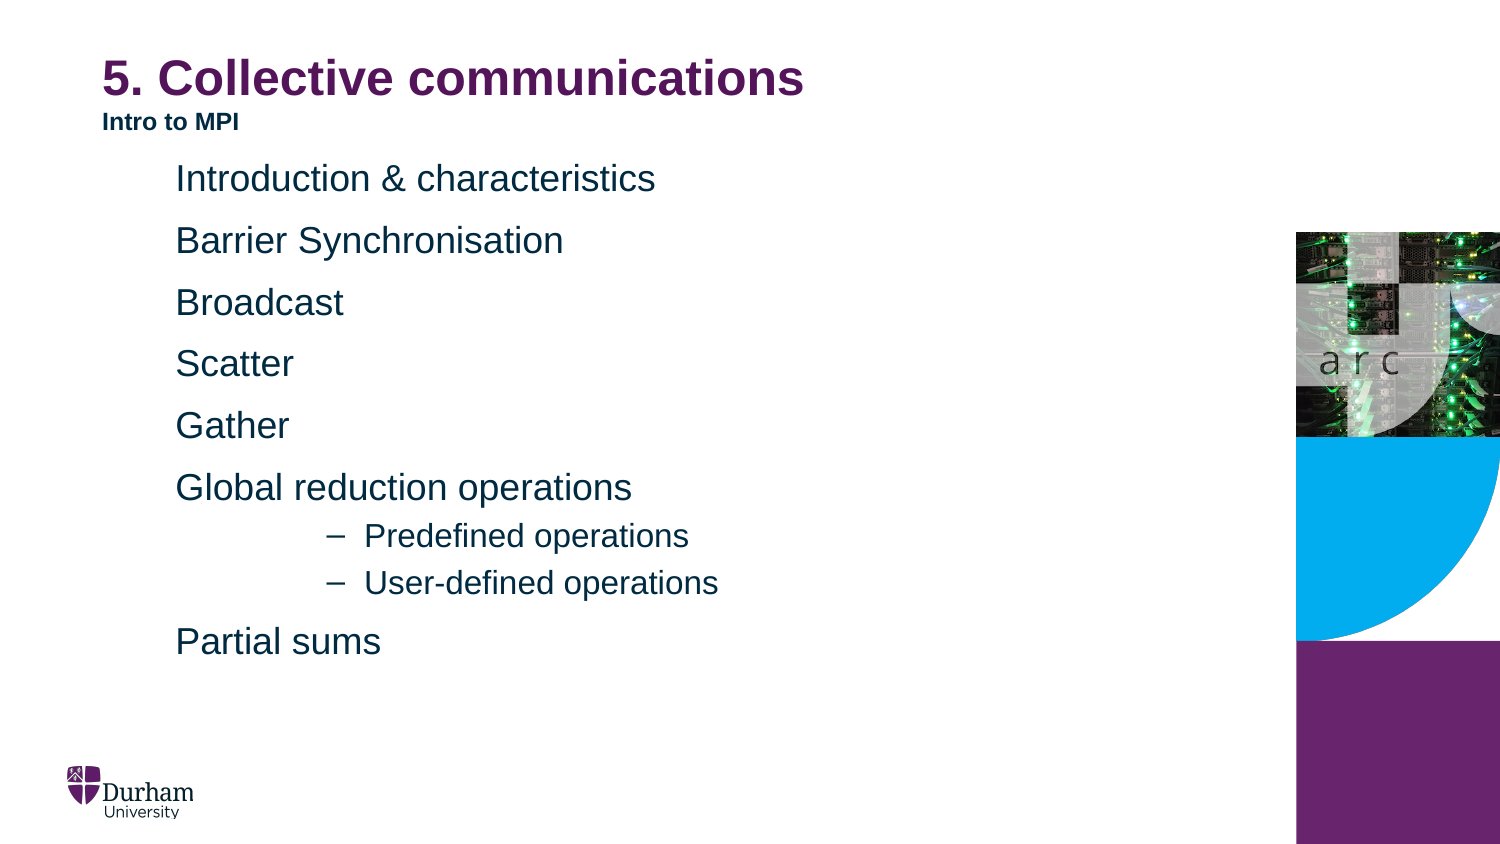

# 5. Collective communications Intro to MPI
	Introduction & characteristics
	Barrier Synchronisation
	Broadcast
	Scatter
	Gather
	Global reduction operations
Predefined operations
User-defined operations
	Partial sums